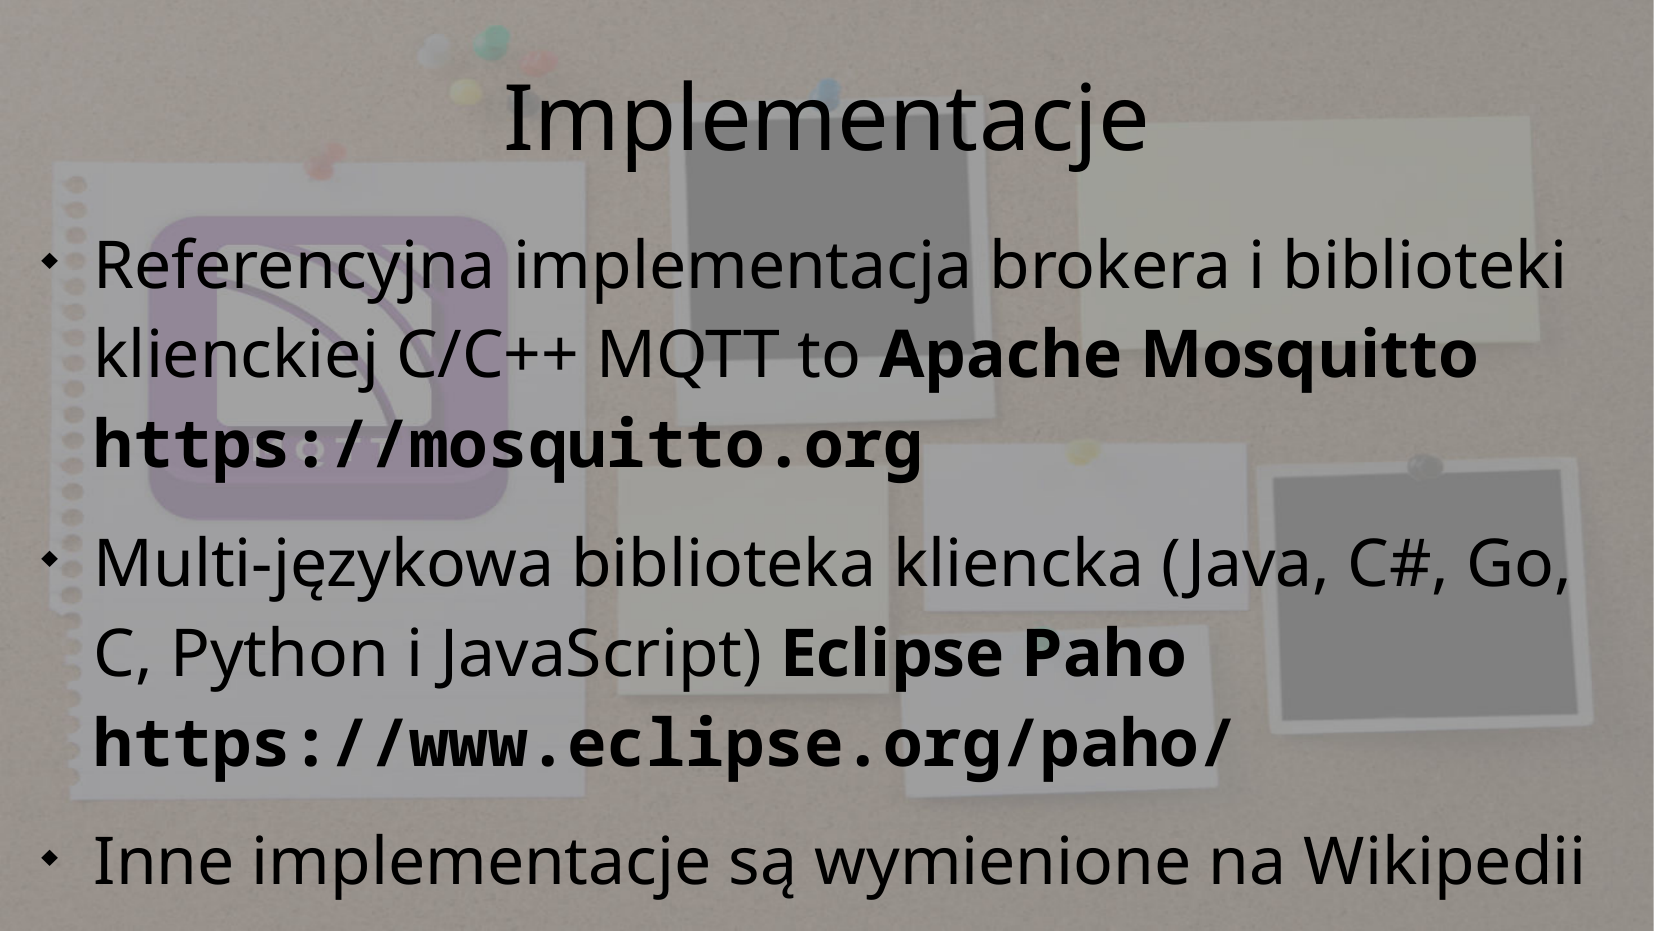

# Implementacje
Referencyjna implementacja brokera i biblioteki klienckiej C/C++ MQTT to Apache Mosquitto https://mosquitto.org
Multi-językowa biblioteka kliencka (Java, C#, Go, C, Python i JavaScript) Eclipse Paho https://www.eclipse.org/paho/
Inne implementacje są wymienione na Wikipedii